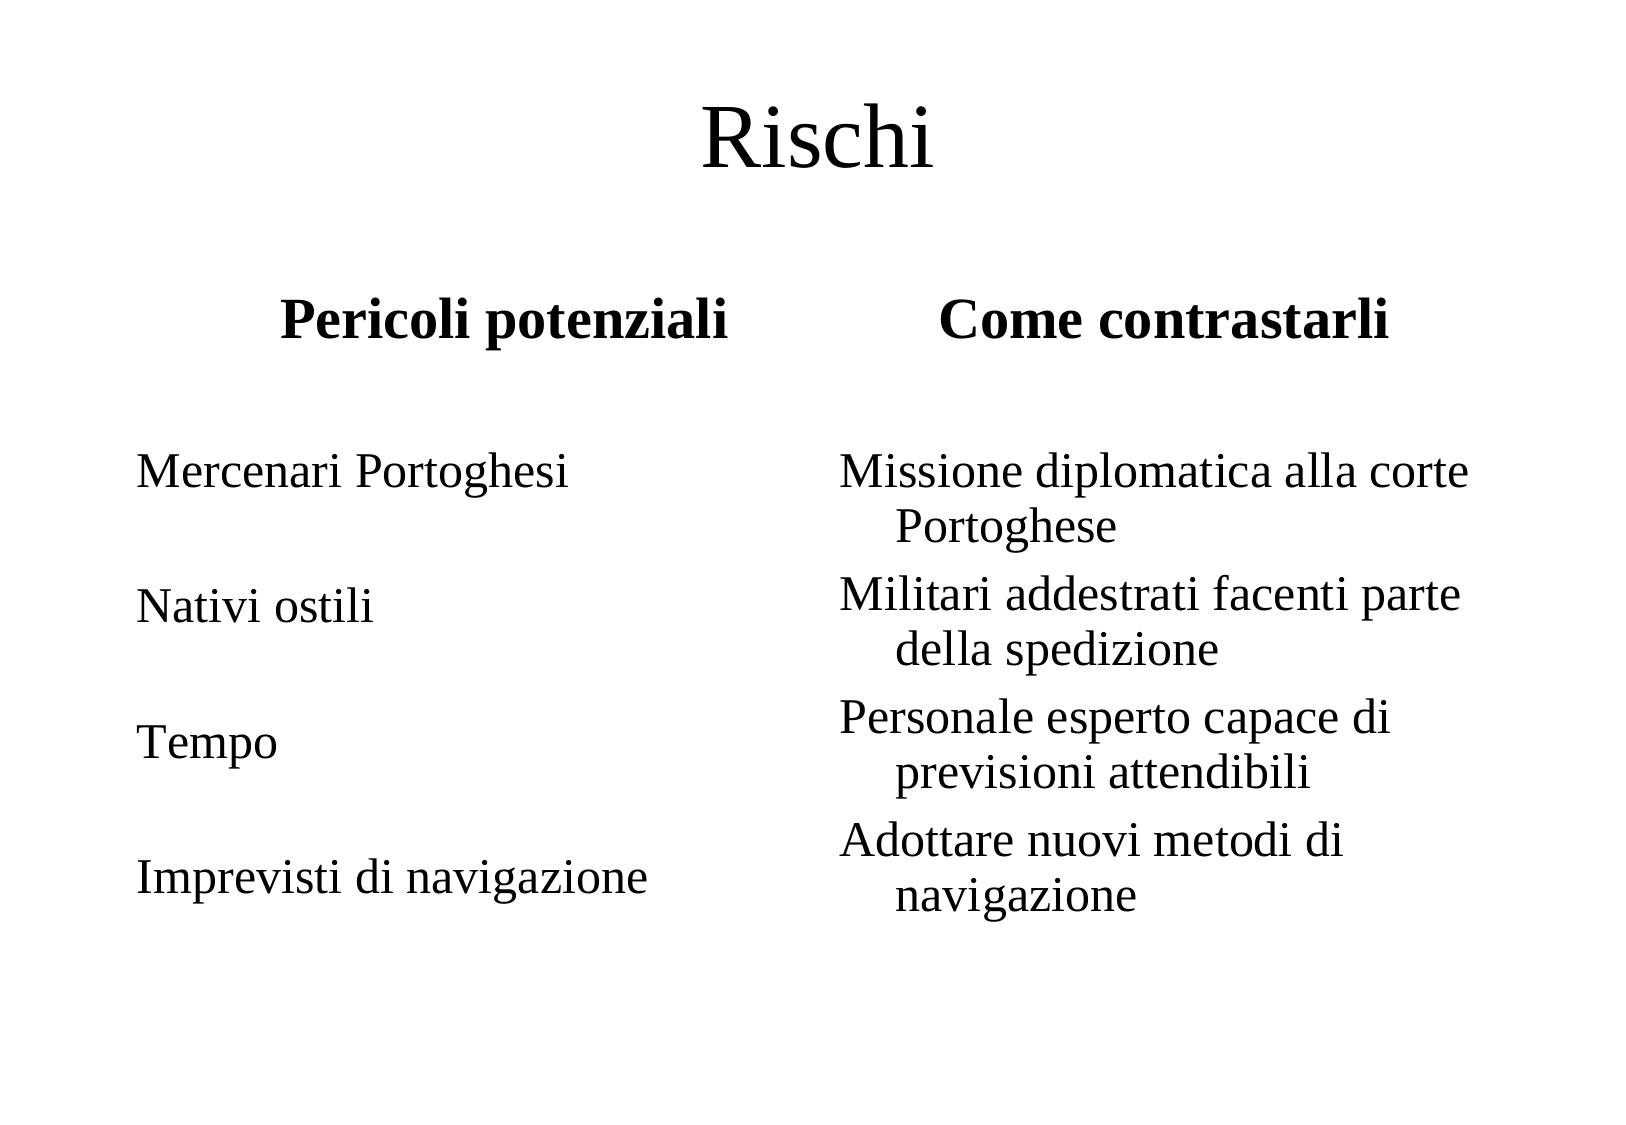

# Rischi
 Pericoli potenziali
Mercenari Portoghesi
Nativi ostili
Tempo
Imprevisti di navigazione
Come contrastarli
Missione diplomatica alla corte Portoghese
Militari addestrati facenti parte della spedizione
Personale esperto capace di previsioni attendibili
Adottare nuovi metodi di navigazione